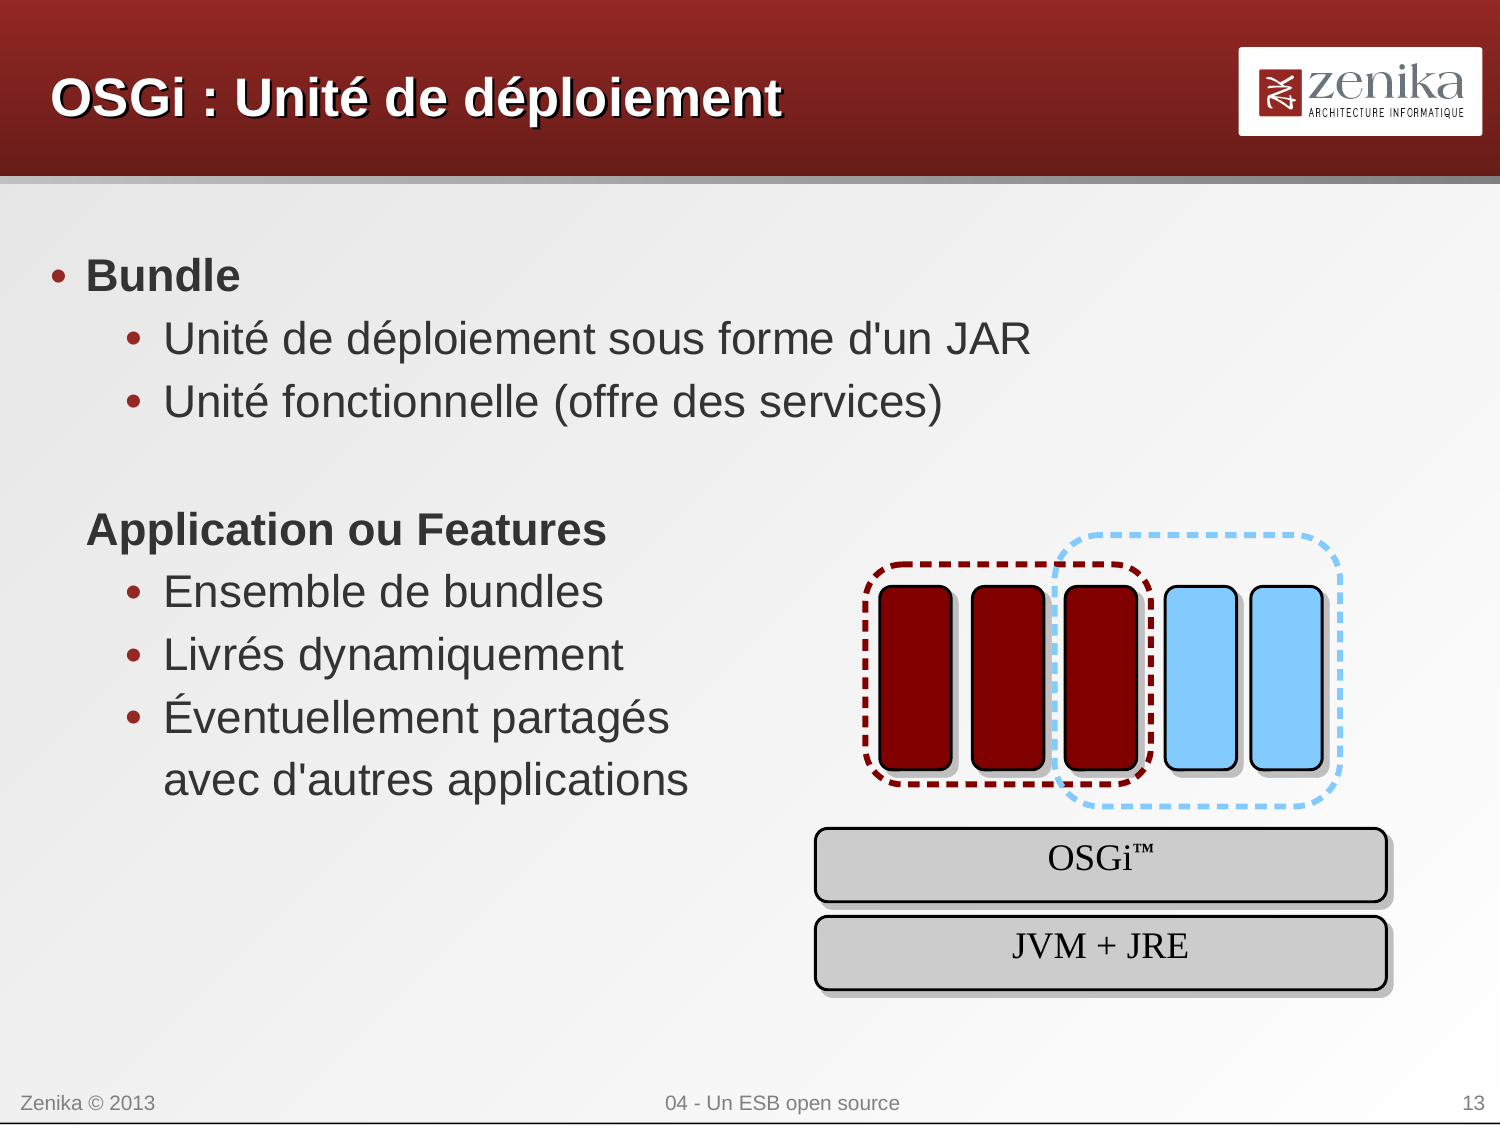

# OSGi : Unité de déploiement
Bundle
Unité de déploiement sous forme d'un JAR
Unité fonctionnelle (offre des services)
Application ou Features
Ensemble de bundles
Livrés dynamiquement
Éventuellement partagés
avec d'autres applications
OSGi™
JVM + JRE